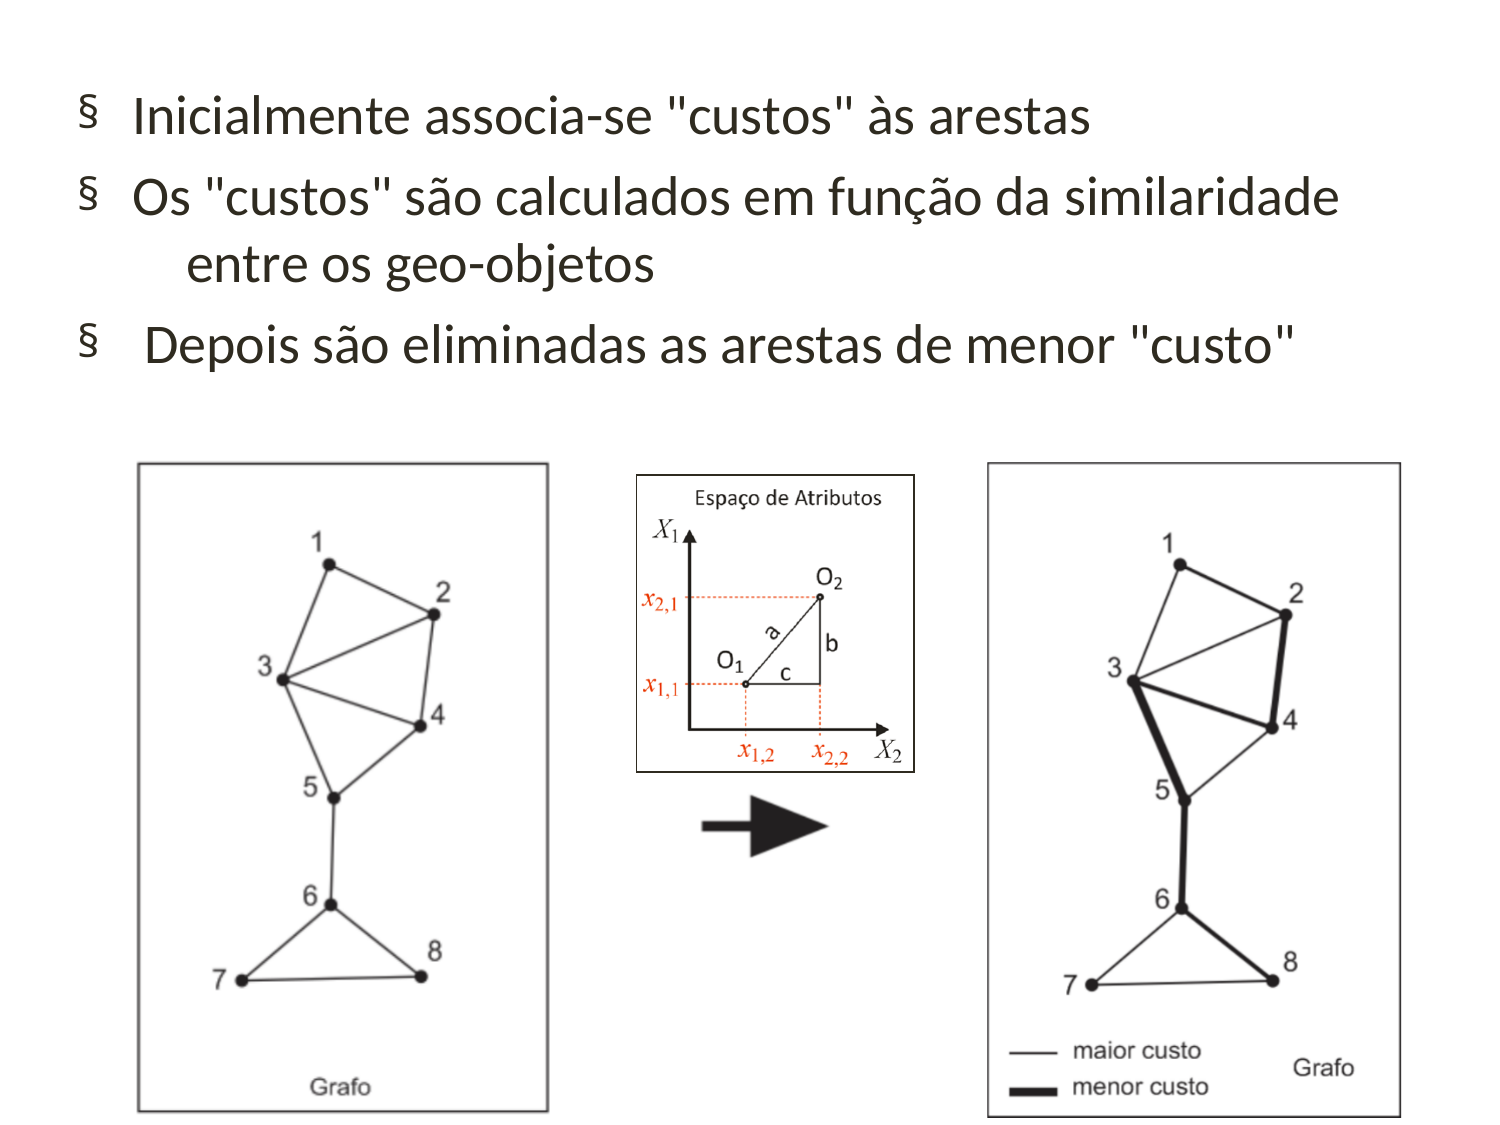

# Inicialmente associa-se "custos" às arestas
Os "custos" são calculados em função da similaridade entre os geo-objetos
 Depois são eliminadas as arestas de menor "custo"